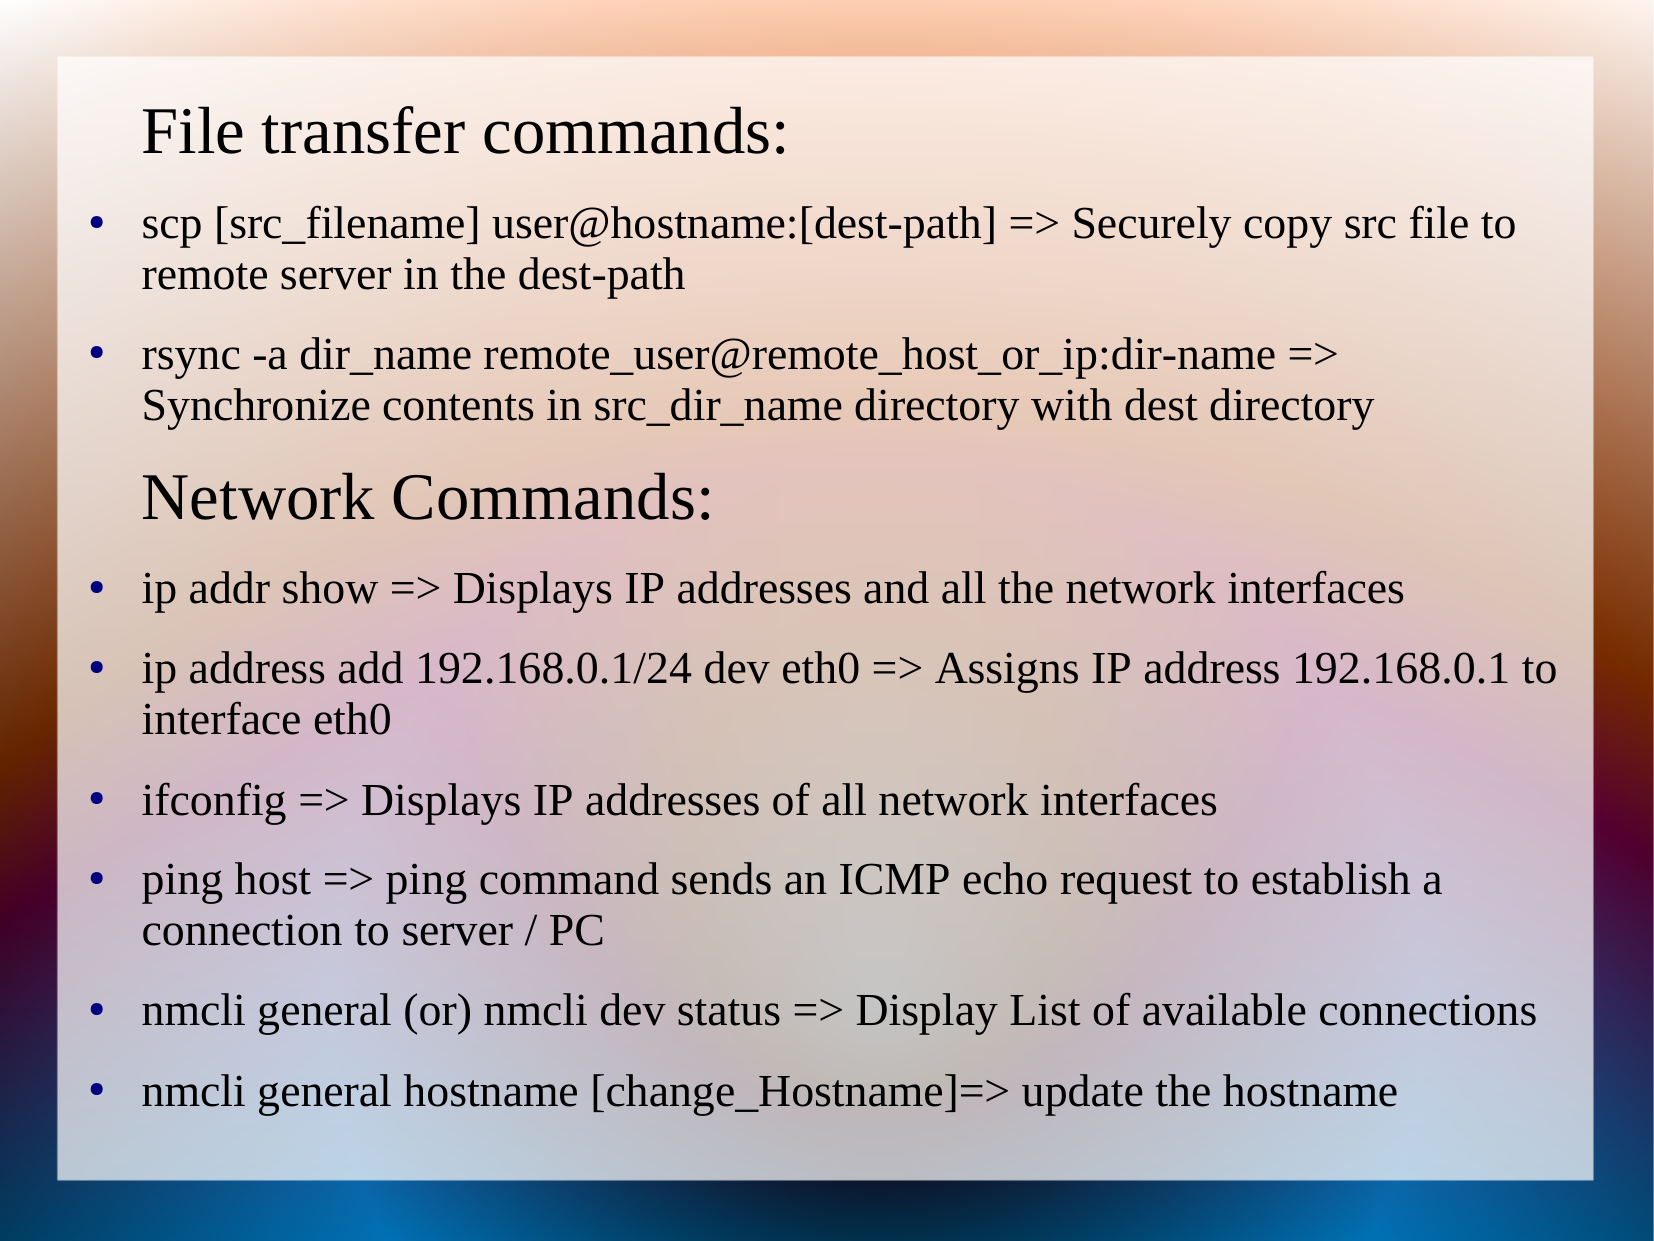

#
File transfer commands:
scp [src_filename] user@hostname:[dest-path] => Securely copy src file to remote server in the dest-path
rsync -a dir_name remote_user@remote_host_or_ip:dir-name => Synchronize contents in src_dir_name directory with dest directory
Network Commands:
ip addr show => Displays IP addresses and all the network interfaces
ip address add 192.168.0.1/24 dev eth0 => Assigns IP address 192.168.0.1 to interface eth0
ifconfig => Displays IP addresses of all network interfaces
ping host => ping command sends an ICMP echo request to establish a connection to server / PC
nmcli general (or) nmcli dev status => Display List of available connections
nmcli general hostname [change_Hostname]=> update the hostname